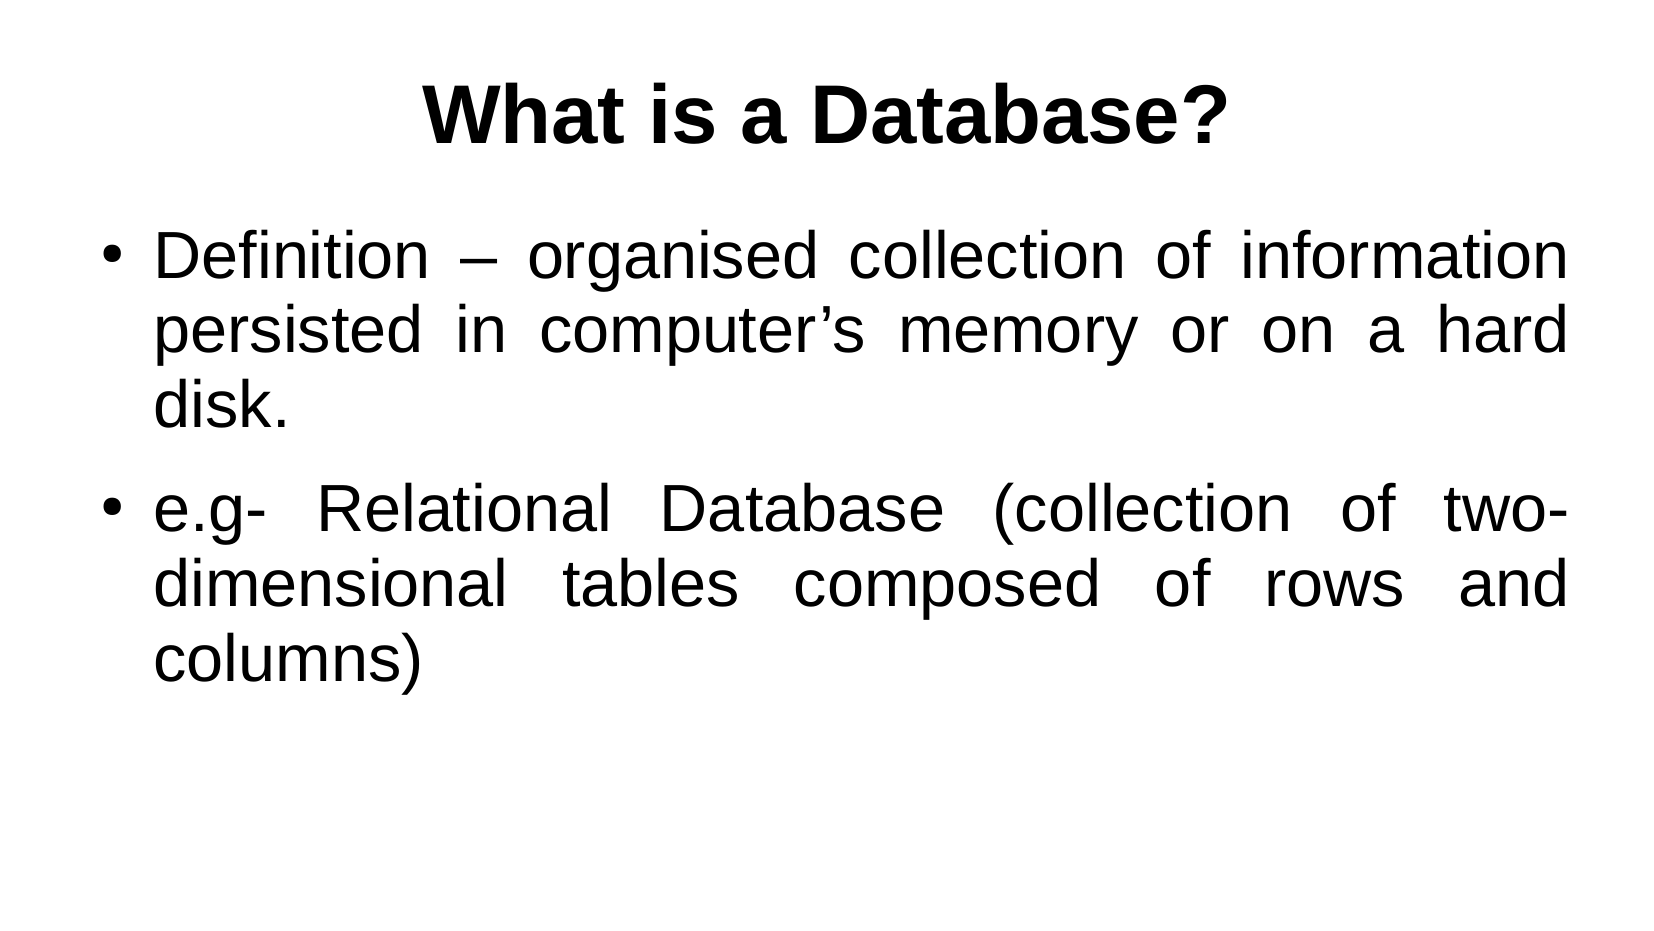

# What is a Database?
Definition – organised collection of information persisted in computer’s memory or on a hard disk.
e.g- Relational Database (collection of two-dimensional tables composed of rows and columns)